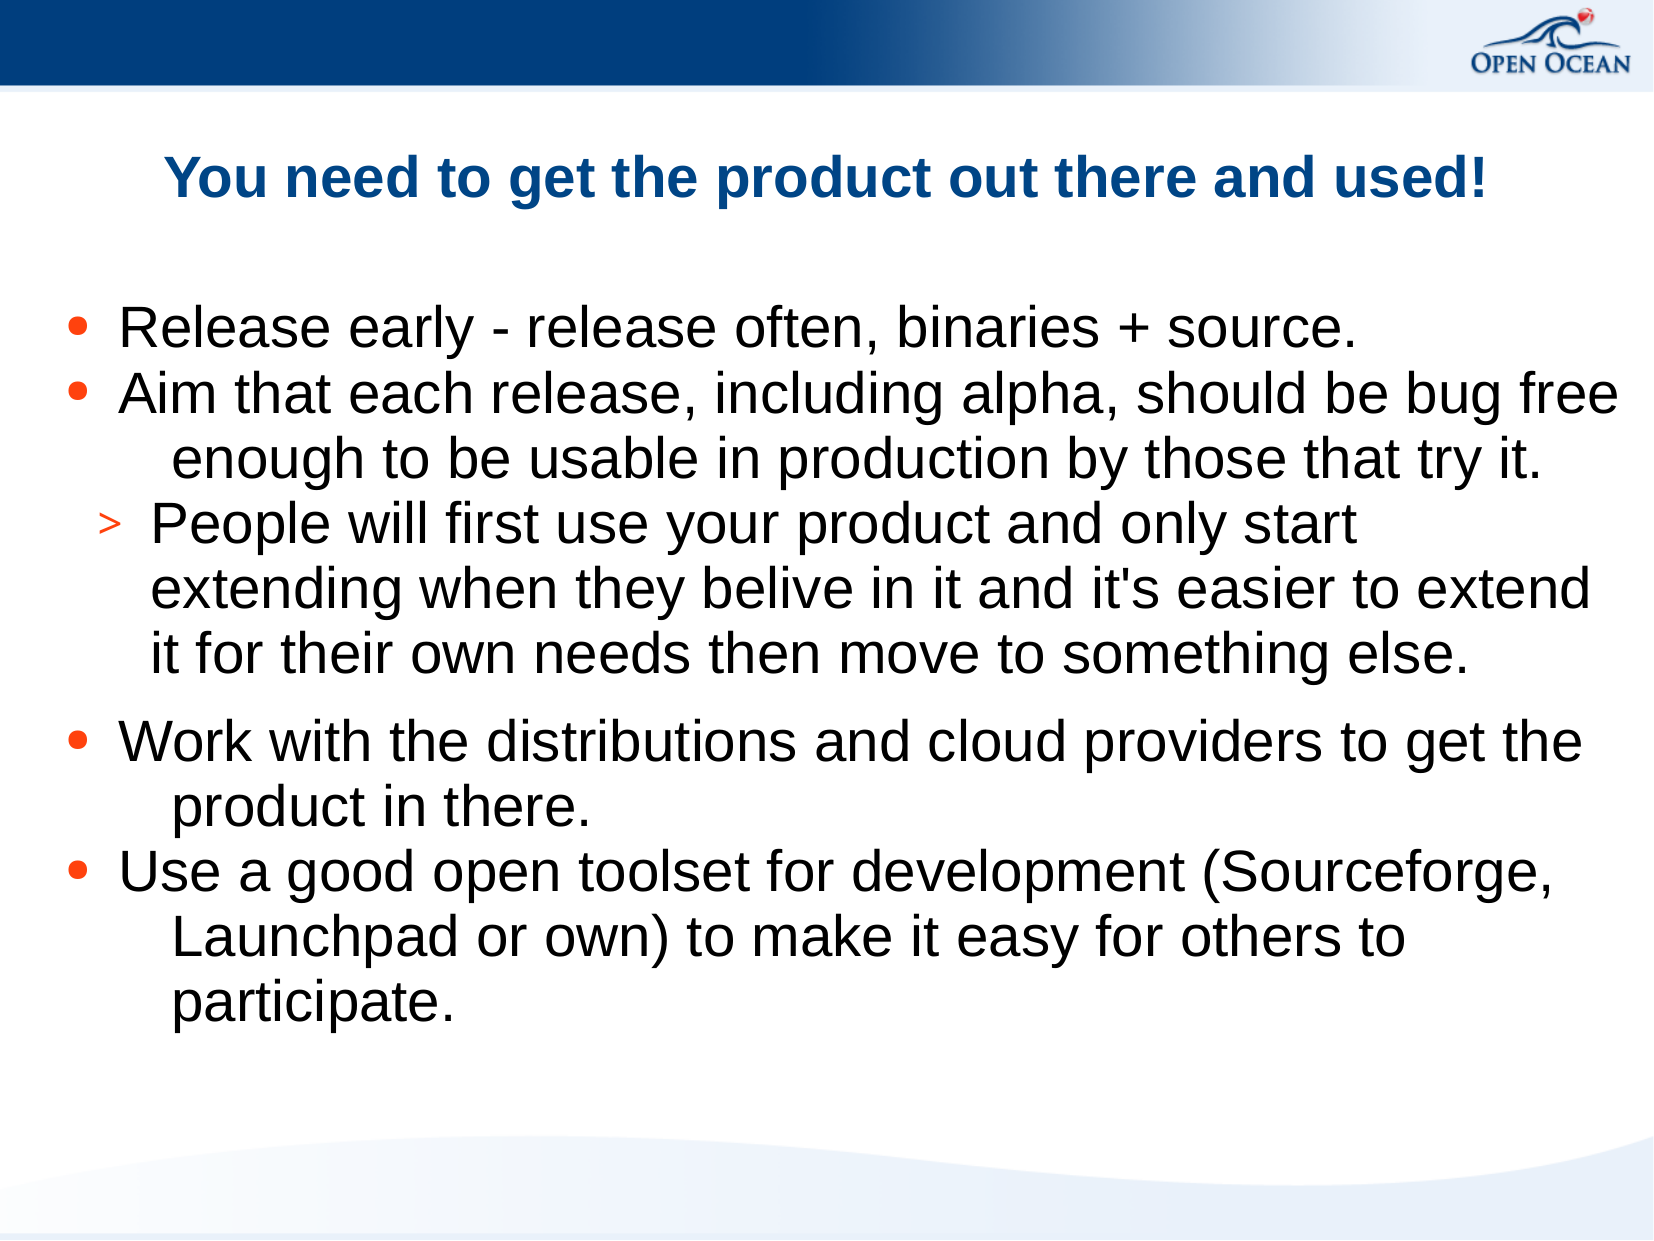

# You need to get the product out there and used!
Release early - release often, binaries + source.
Aim that each release, including alpha, should be bug free enough to be usable in production by those that try it.
People will first use your product and only start extending when they belive in it and it's easier to extend it for their own needs then move to something else.
Work with the distributions and cloud providers to get the product in there.
Use a good open toolset for development (Sourceforge, Launchpad or own) to make it easy for others to participate.